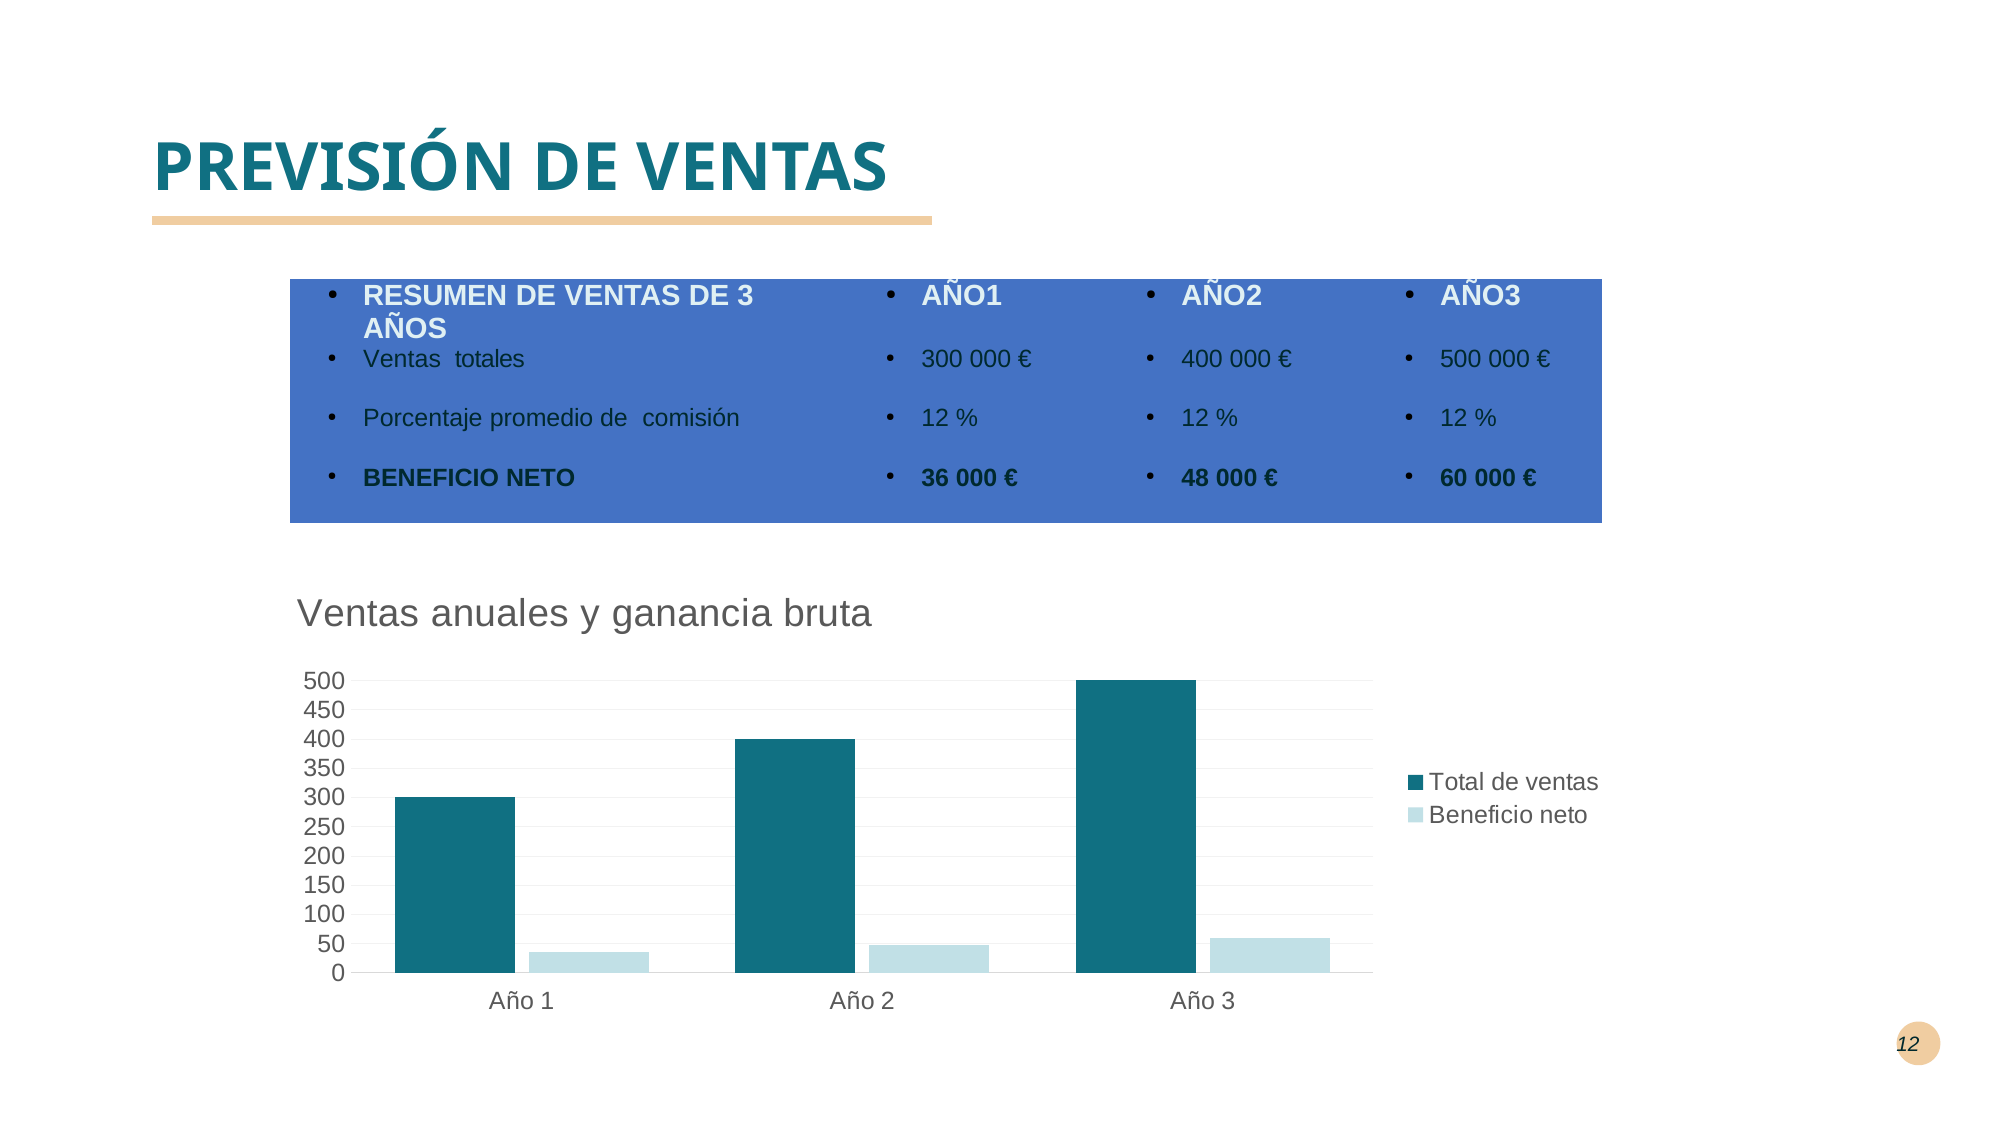

# PREVISIÓN DE VENTAS
| RESUMEN DE VENTAS DE 3 AÑOS | AÑO1 | AÑO2 | AÑO3 |
| --- | --- | --- | --- |
| Ventas totales | 300 000 € | 400 000 € | 500 000 € |
| Porcentaje promedio de comisión | 12 % | 12 % | 12 % |
| BENEFICIO NETO | 36 000 € | 48 000 € | 60 000 € |
### Chart: Ventas anuales y ganancia bruta
| Category | Total de ventas | Beneficio neto |
|---|---|---|
| Año 1 | 300.0 | 36.0 |
| Año 2 | 400.0 | 48.0 |
| Año 3 | 500.0 | 60.0 |